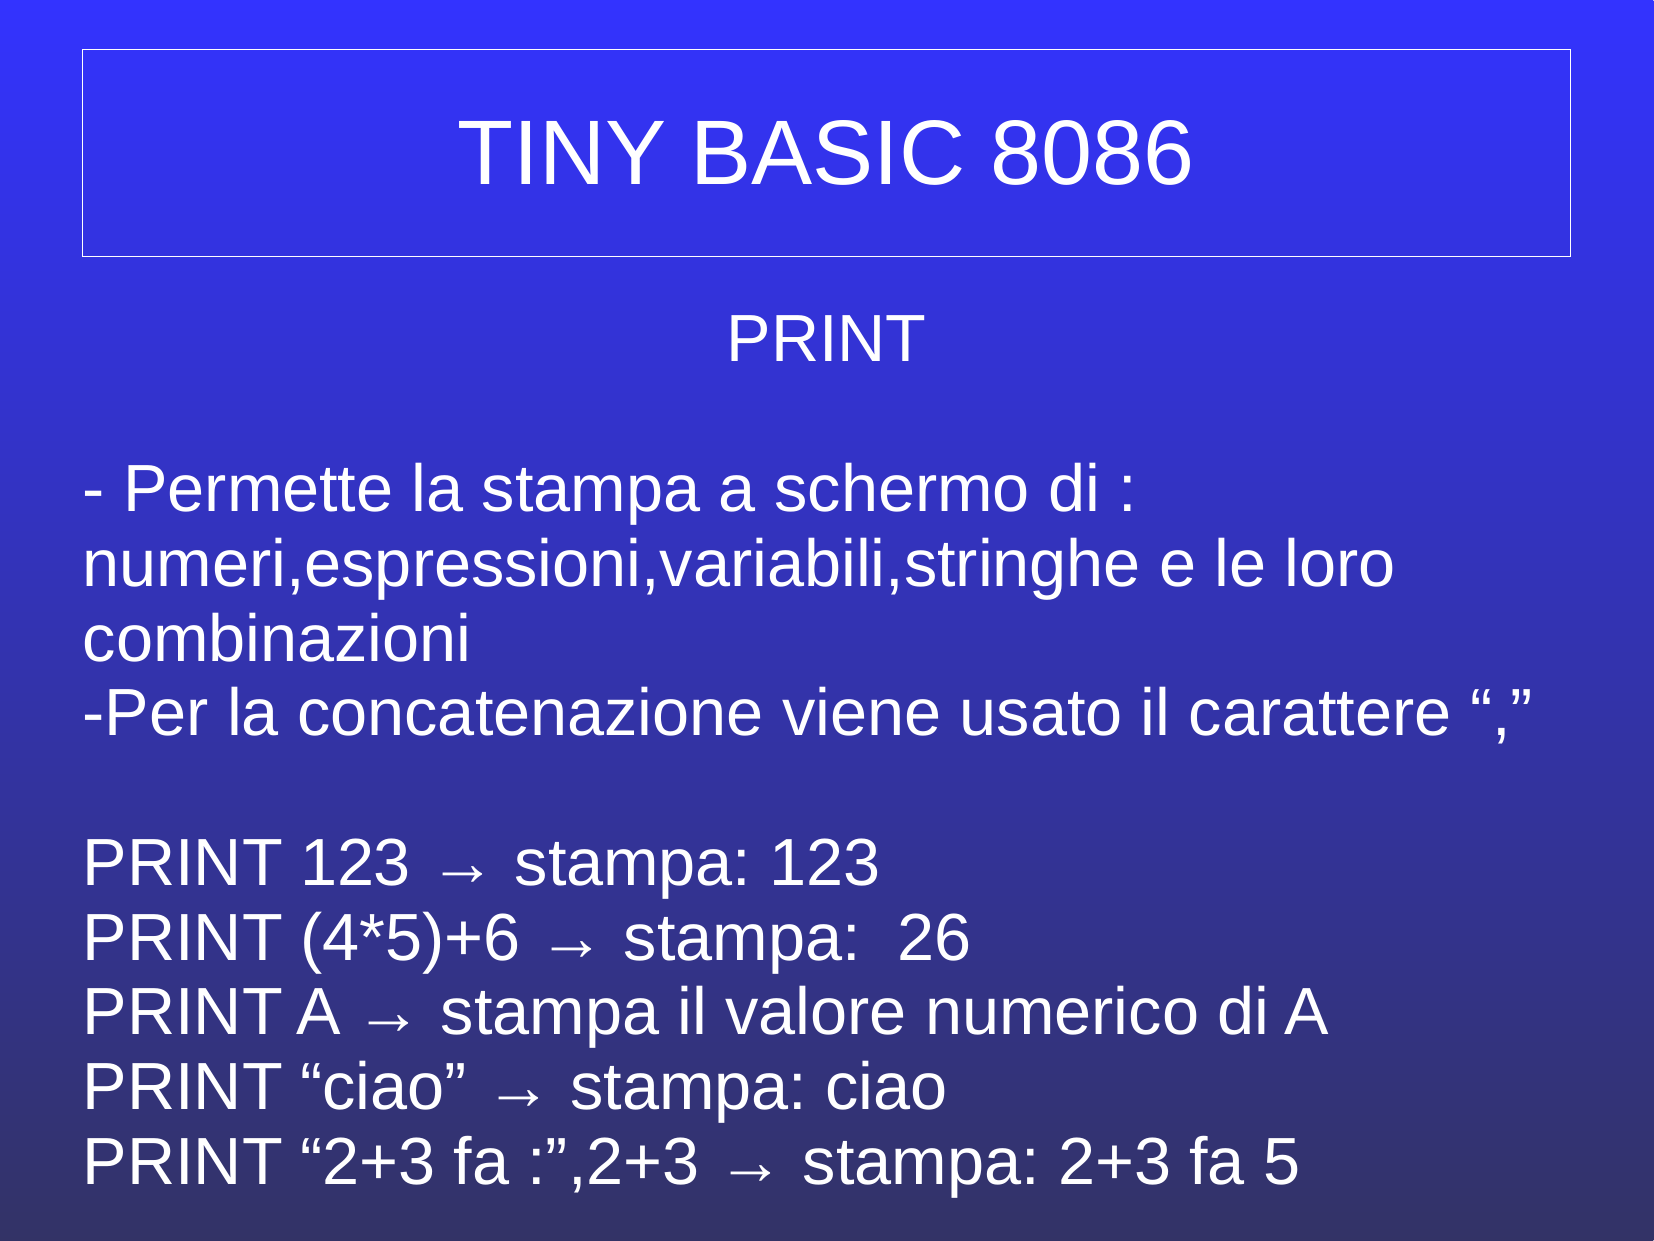

# TINY BASIC 8086
PRINT
- Permette la stampa a schermo di : numeri,espressioni,variabili,stringhe e le loro combinazioni
-Per la concatenazione viene usato il carattere “,”
PRINT 123 → stampa: 123
PRINT (4*5)+6 → stampa: 26
PRINT A → stampa il valore numerico di A
PRINT “ciao” → stampa: ciao
PRINT “2+3 fa :”,2+3 → stampa: 2+3 fa 5